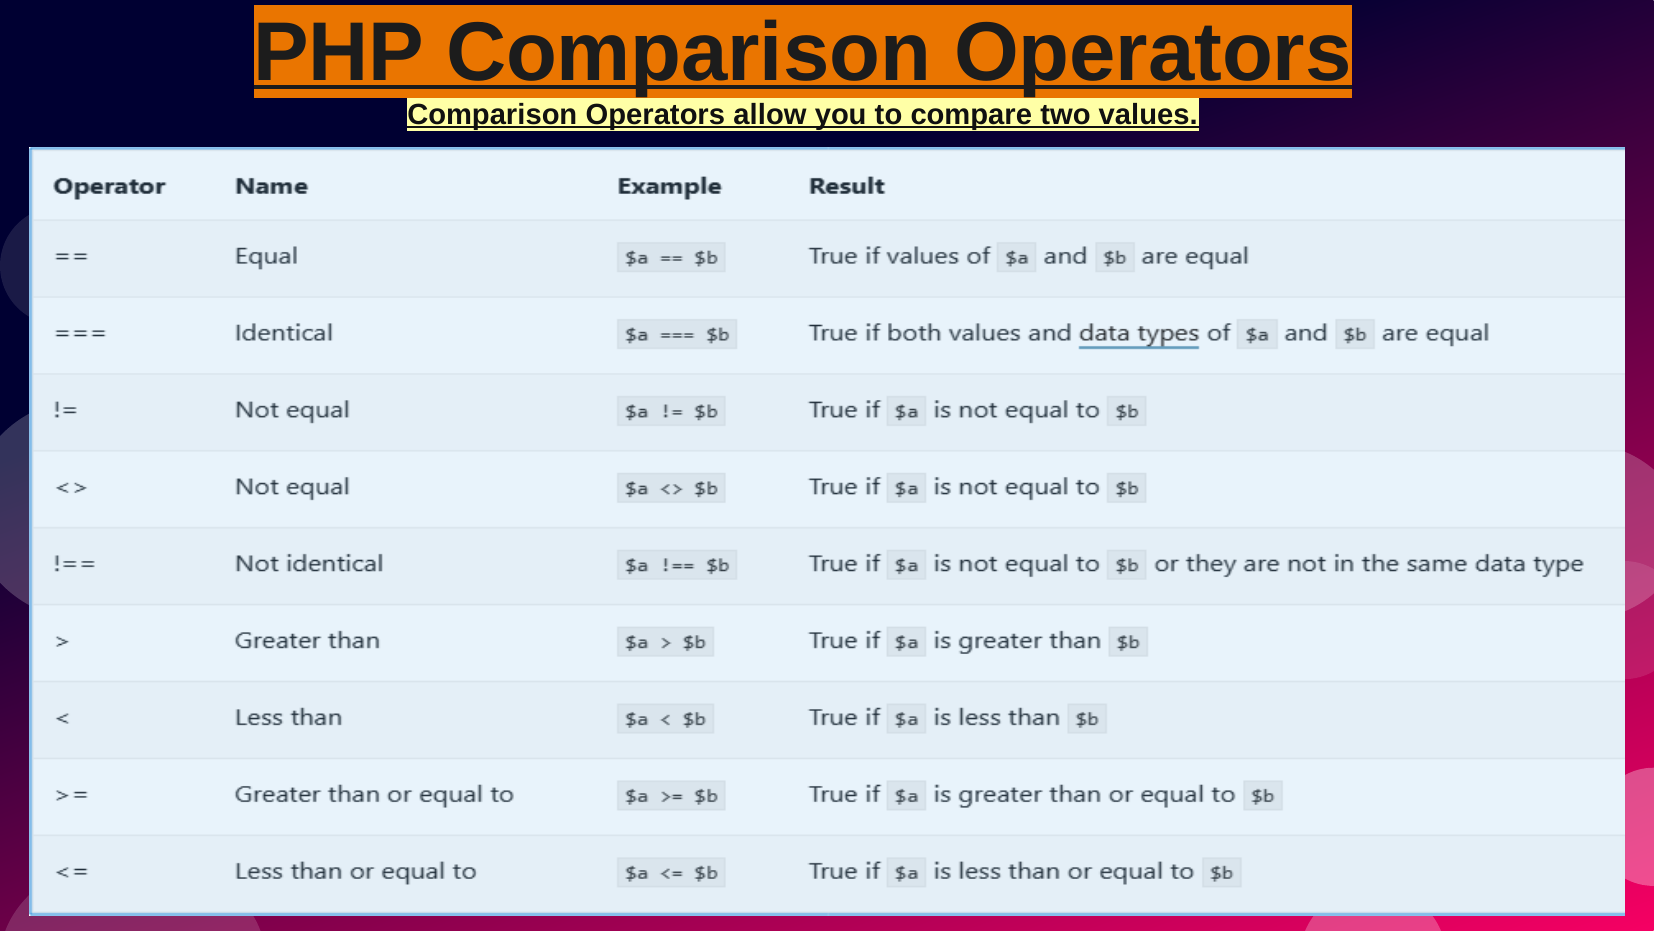

# PHP Comparison Operators Comparison Operators allow you to compare two values.